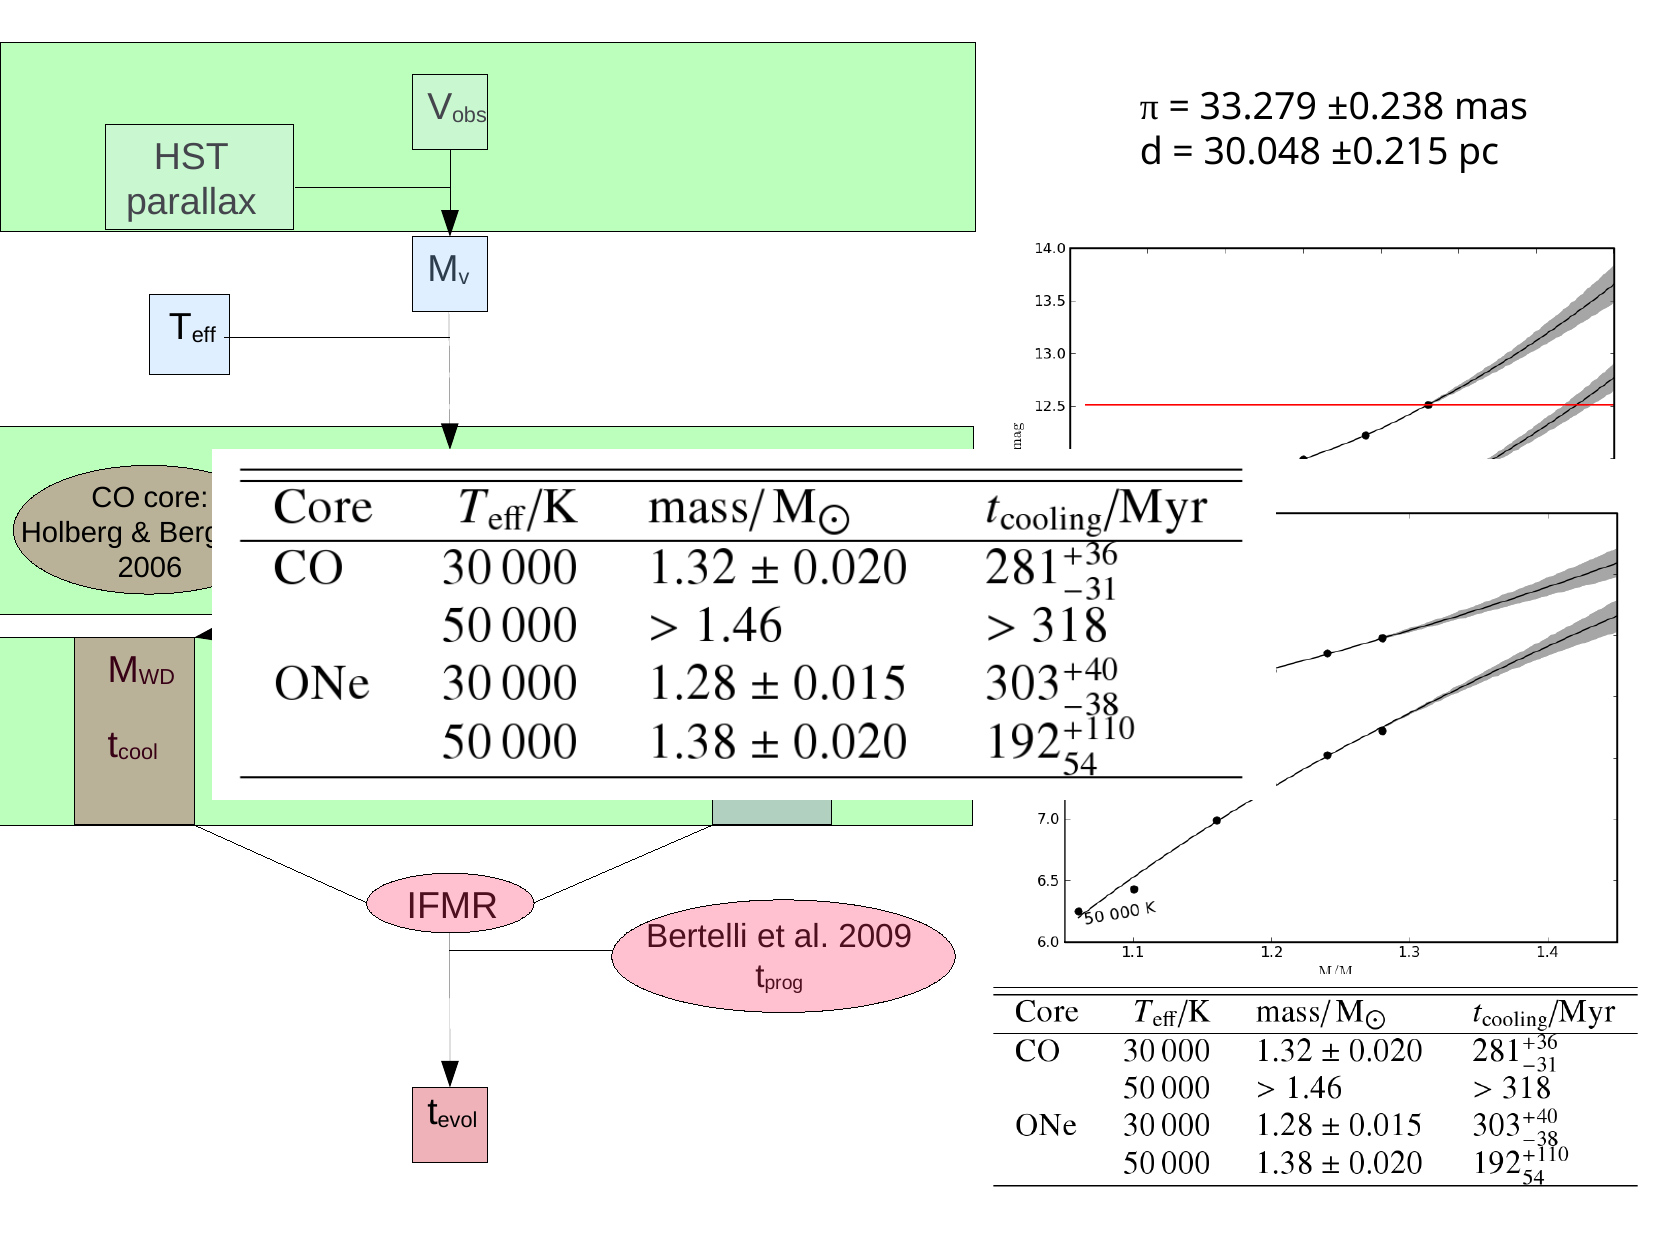

Vobs
π = 33.279 ±0.238 mas
d = 30.048 ±0.215 pc
HST parallax
Mv
Teff
RWD
M/R Relations
WD Evolution
CO core:
Holberg & Bergeron 2006
ONe core:
Althaus et al. 2007
MWD
tcool
MWD
tcool
IFMR
Bertelli et al. 2009
tprog
tevol